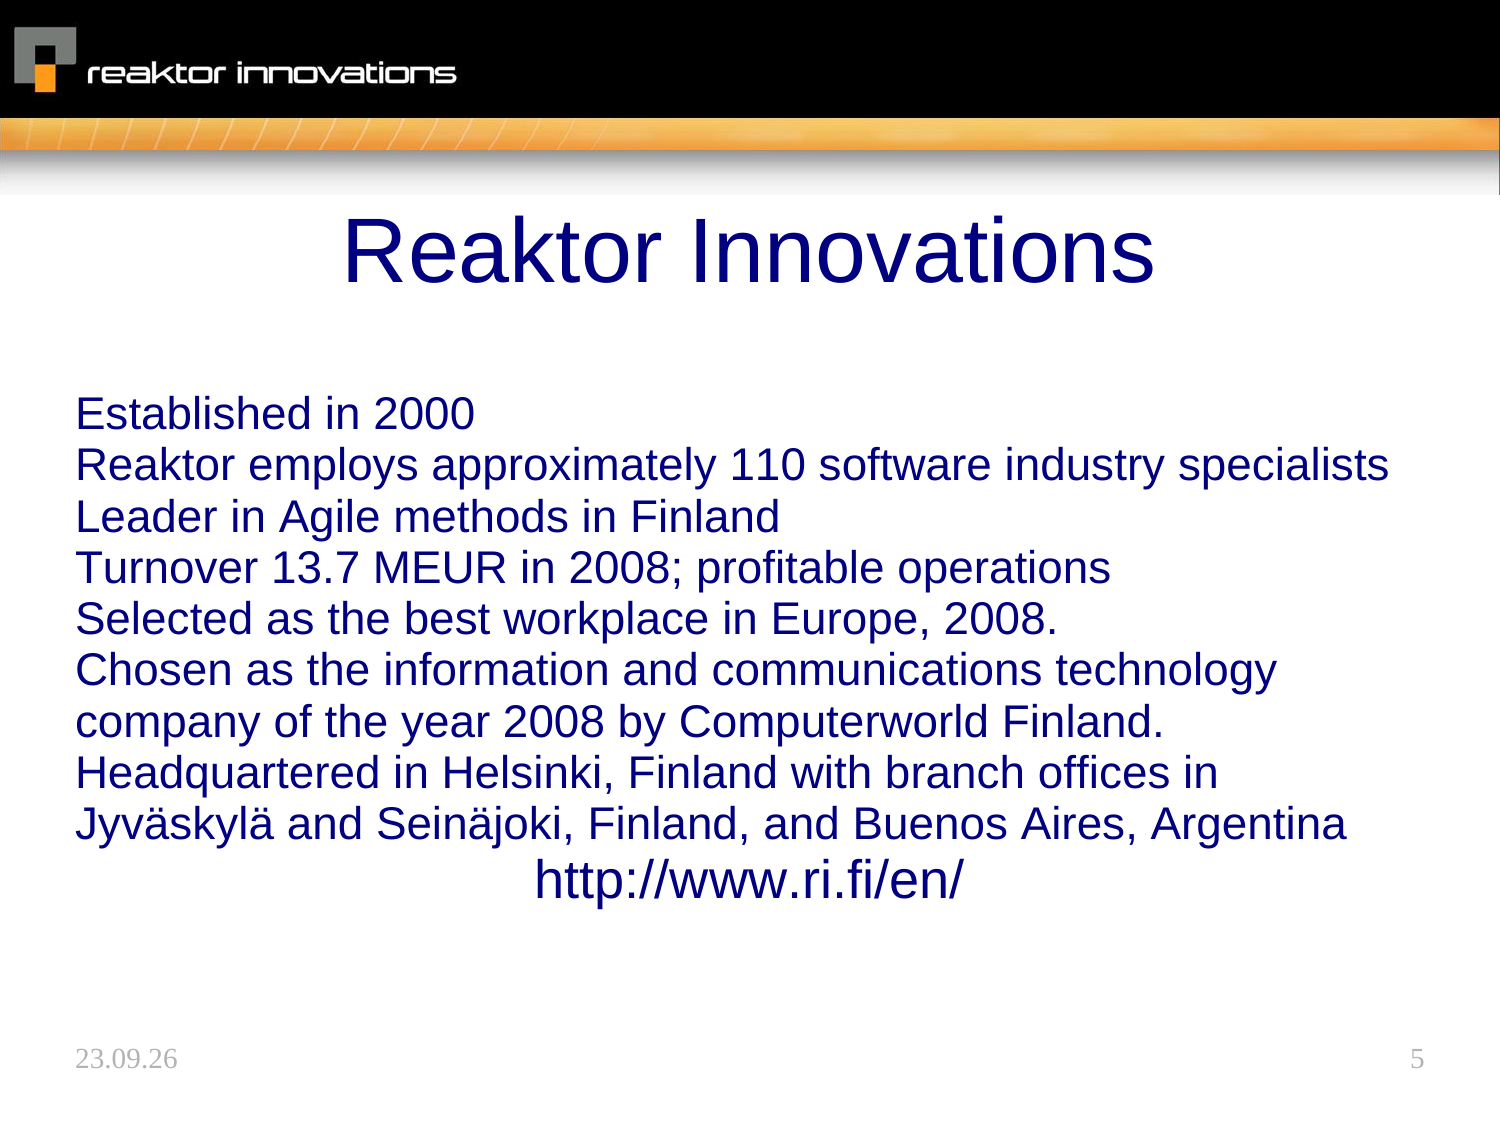

# Reaktor Innovations
Established in 2000
Reaktor employs approximately 110 software industry specialists
Leader in Agile methods in Finland
Turnover 13.7 MEUR in 2008; profitable operations
Selected as the best workplace in Europe, 2008.
Chosen as the information and communications technology company of the year 2008 by Computerworld Finland.
Headquartered in Helsinki, Finland with branch offices in Jyväskylä and Seinäjoki, Finland, and Buenos Aires, Argentina
http://www.ri.fi/en/
5